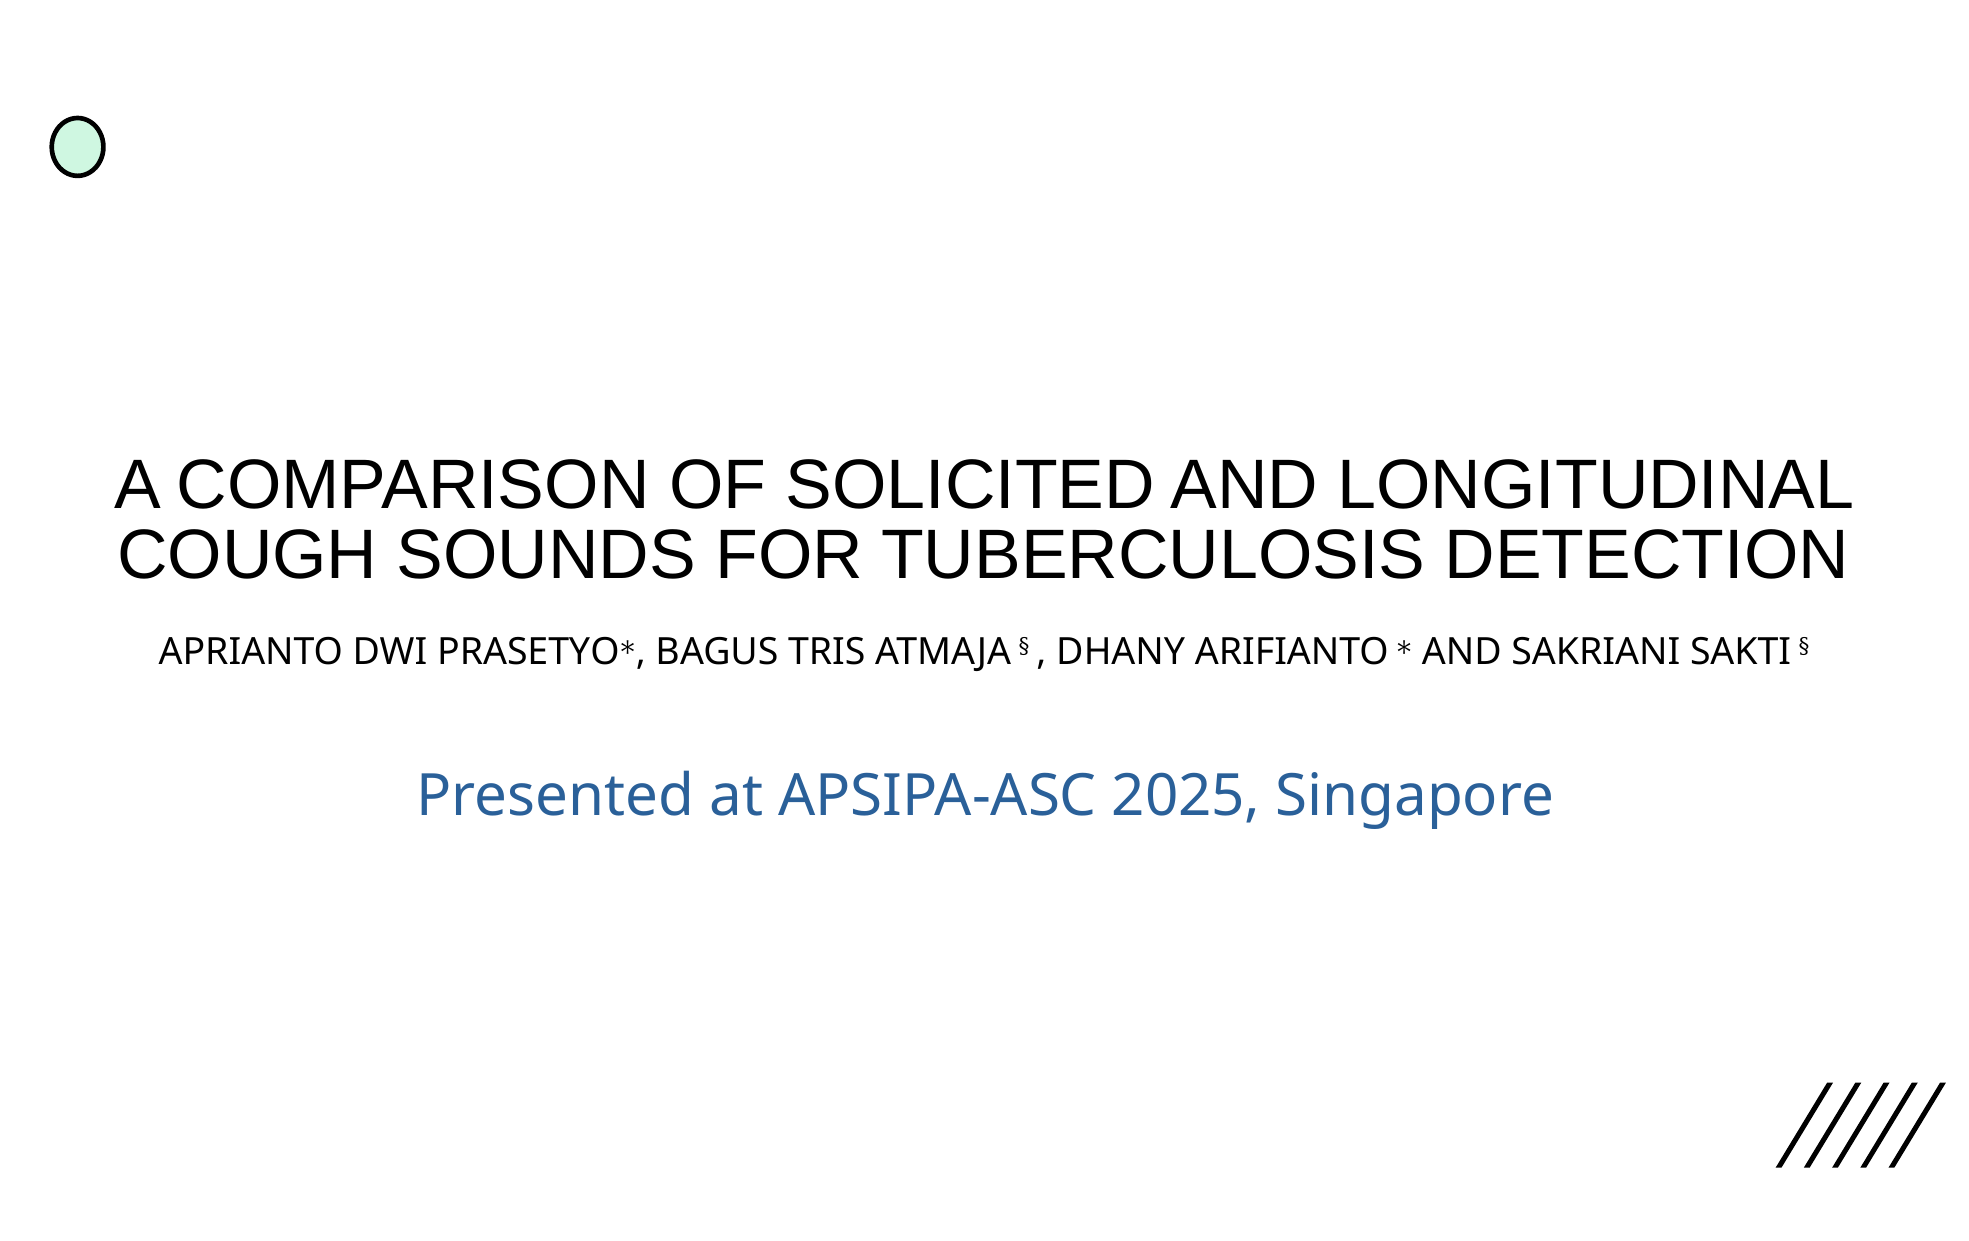

A Comparison of Solicited and Longitudinal Cough Sounds for Tuberculosis Detection
Aprianto Dwi Prasetyo∗, Bagus Tris Atmaja § , Dhany Arifianto ∗ and Sakriani Sakti §
Presented at APSIPA-ASC 2025, Singapore